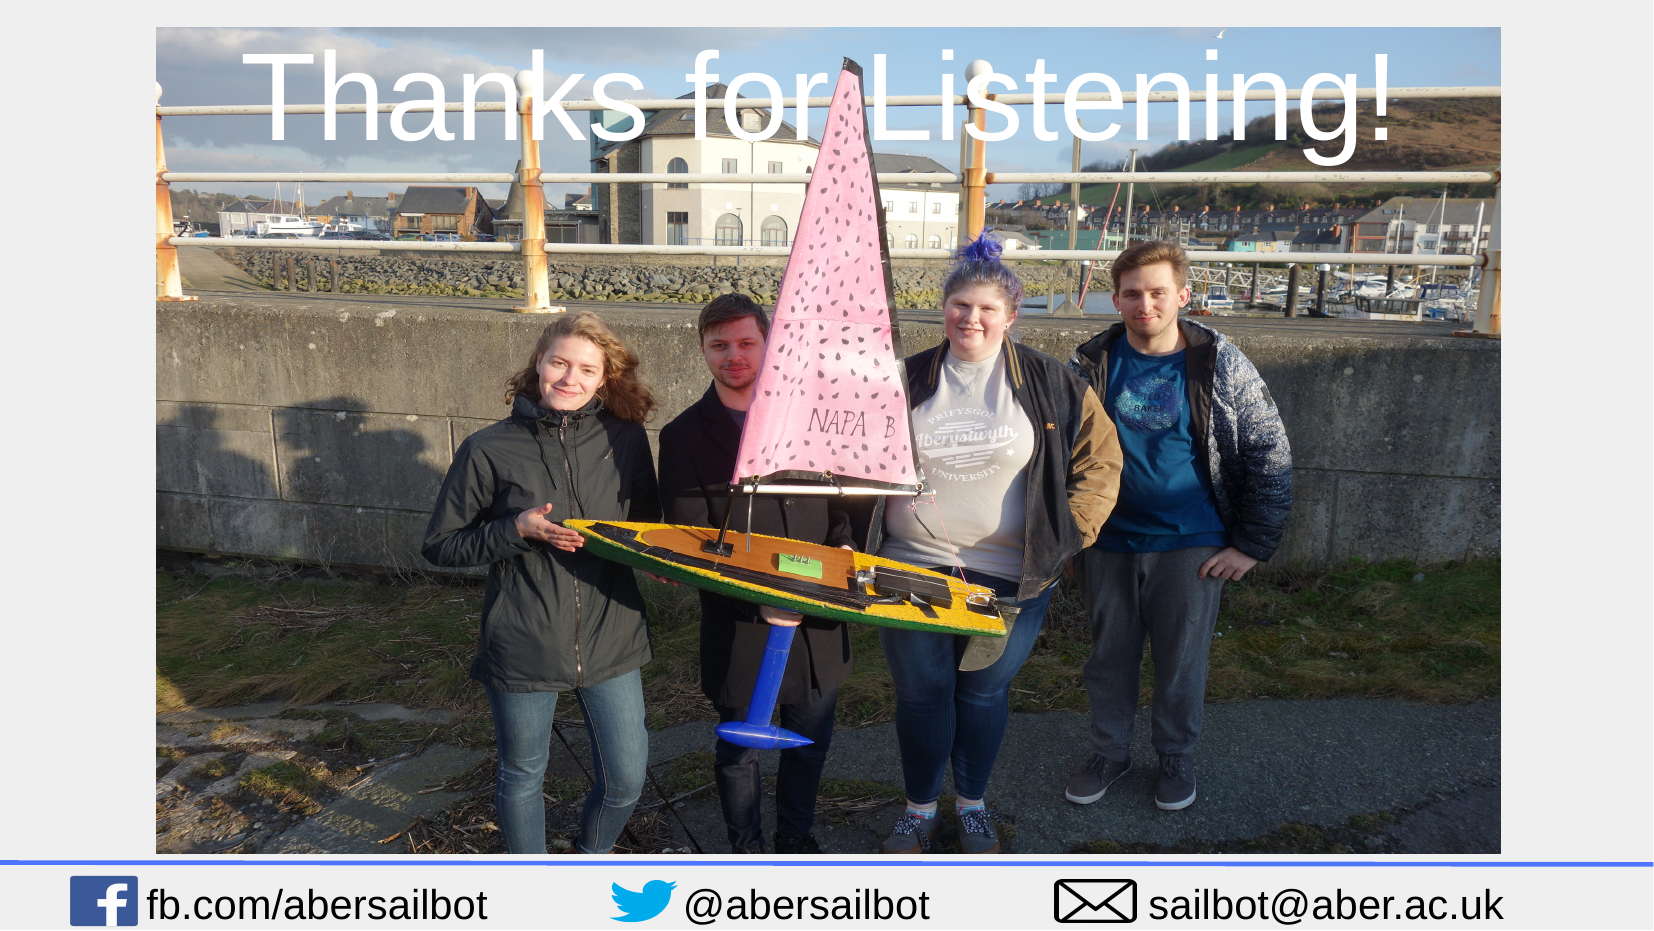

Thanks for Listening!
JOIN US!
abersailbot.co.uk/joinus
fb.com/abersailbot @abersailbot sailbot@aber.ac.uk